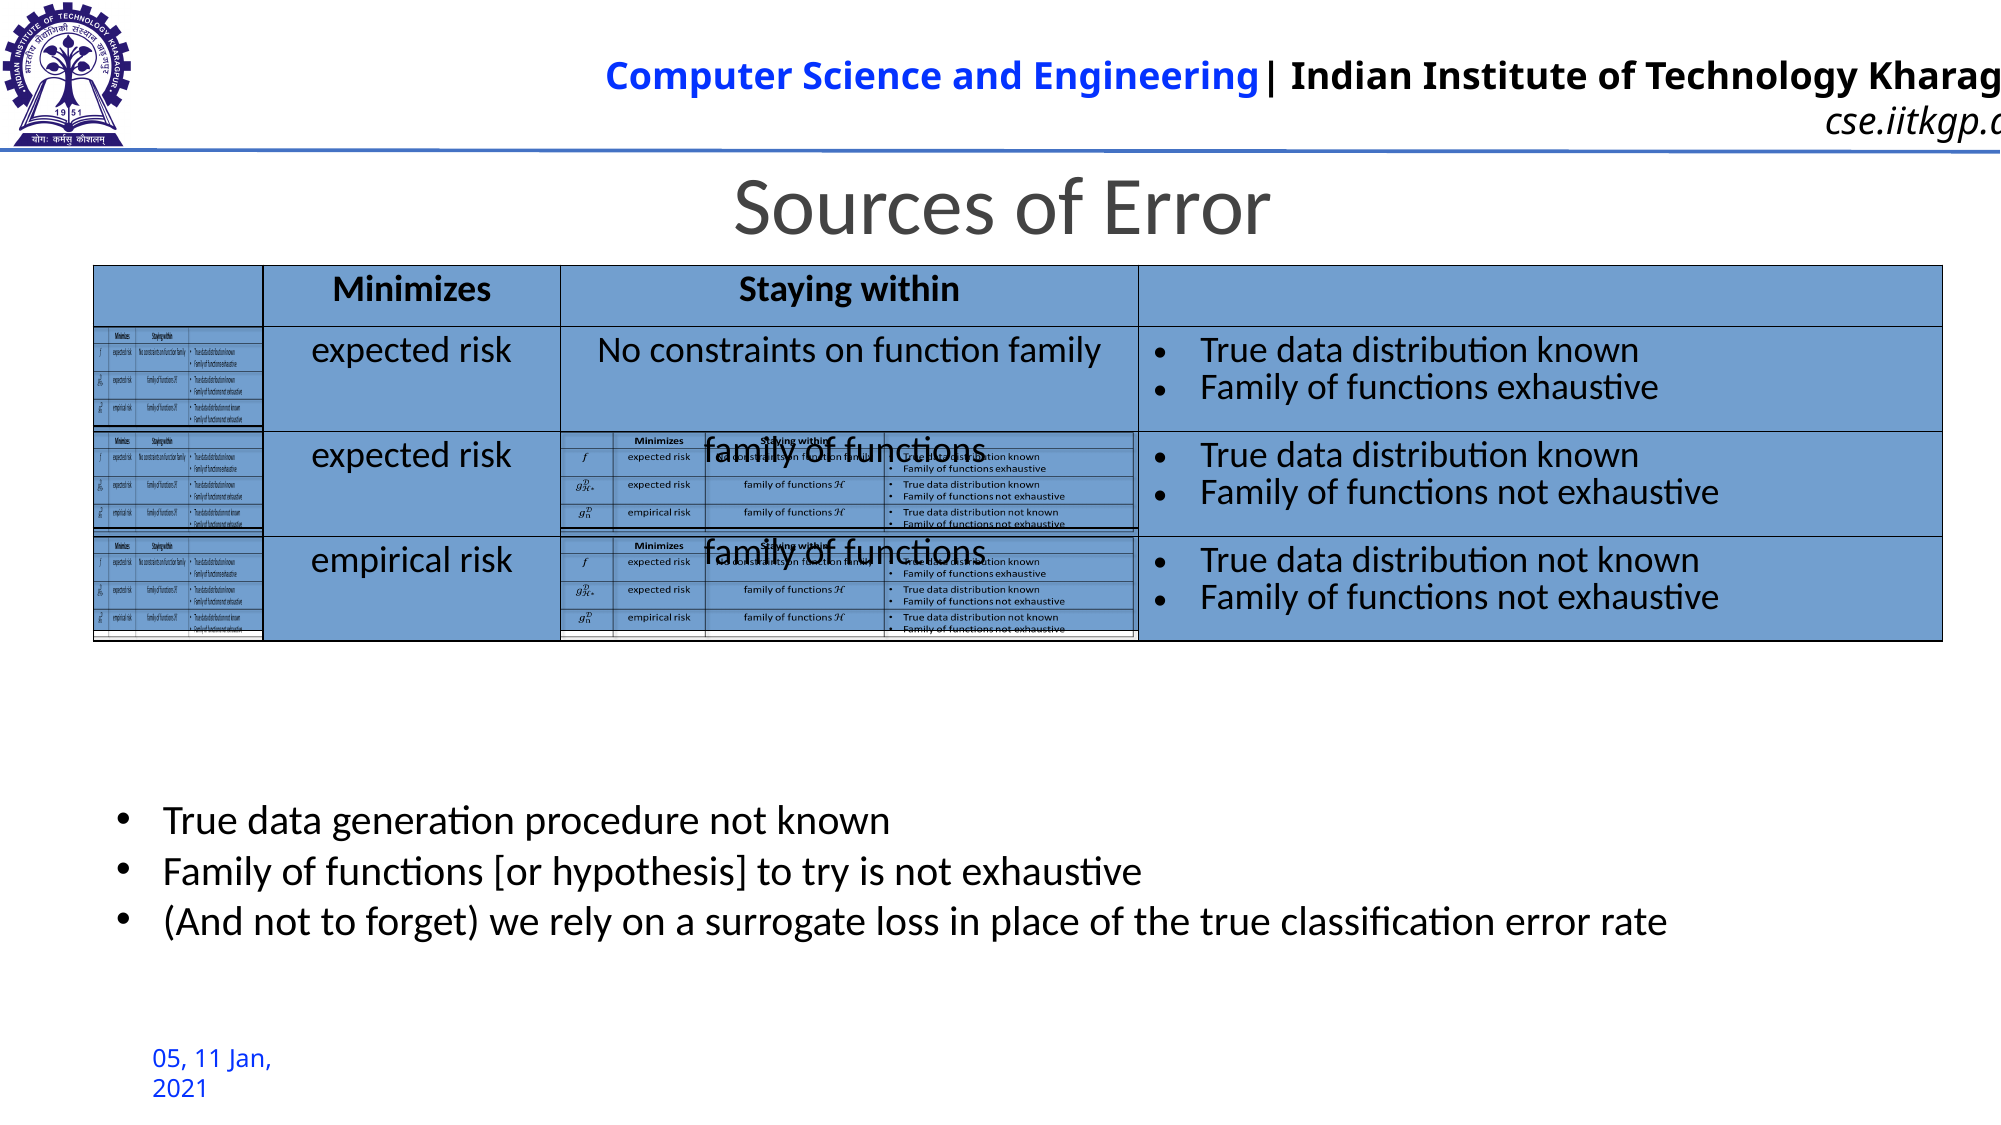

Sources of Error
| | Minimizes | Staying within | |
| --- | --- | --- | --- |
| | expected risk | No constraints on function family | True data distribution known Family of functions exhaustive |
| | expected risk | family of functions | True data distribution known Family of functions not exhaustive |
| | empirical risk | family of functions | True data distribution not known Family of functions not exhaustive |
| | Minimizes | Staying within | |
| --- | --- | --- | --- |
| | expected risk | No constraints on function family | True data distribution known Family of functions exhaustive |
| | expected risk | | True data distribution known Family of functions not exhaustive |
| | empirical risk | | True data distribution not known Family of functions not exhaustive |
True data generation procedure not known
Family of functions [or hypothesis] to try is not exhaustive
(And not to forget) we rely on a surrogate loss in place of the true classification error rate
05, 11 Jan, 2021